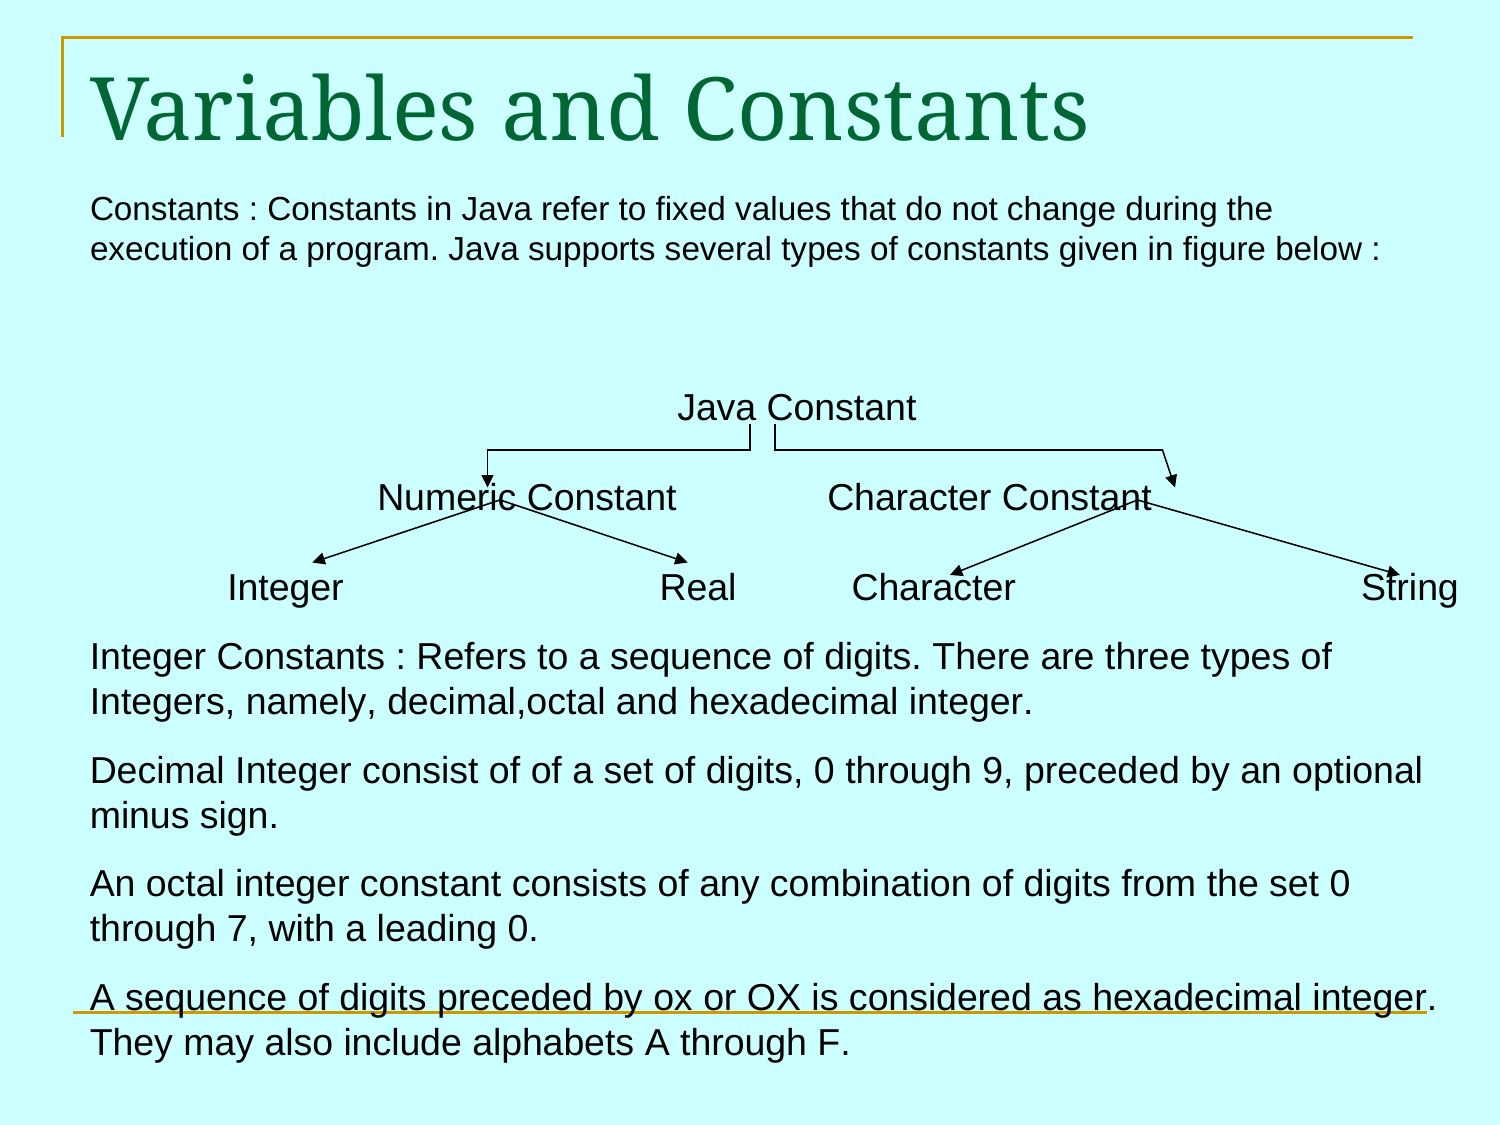

# Variables and Constants
Constants : Constants in Java refer to fixed values that do not change during the
execution of a program. Java supports several types of constants given in figure below :
				Java Constant
		Numeric Constant		Character Constant
	Integer 	 Real Character String
Integer Constants : Refers to a sequence of digits. There are three types of Integers, namely, decimal,octal and hexadecimal integer.
Decimal Integer consist of of a set of digits, 0 through 9, preceded by an optional minus sign.
An octal integer constant consists of any combination of digits from the set 0 through 7, with a leading 0.
A sequence of digits preceded by ox or OX is considered as hexadecimal integer. They may also include alphabets A through F.